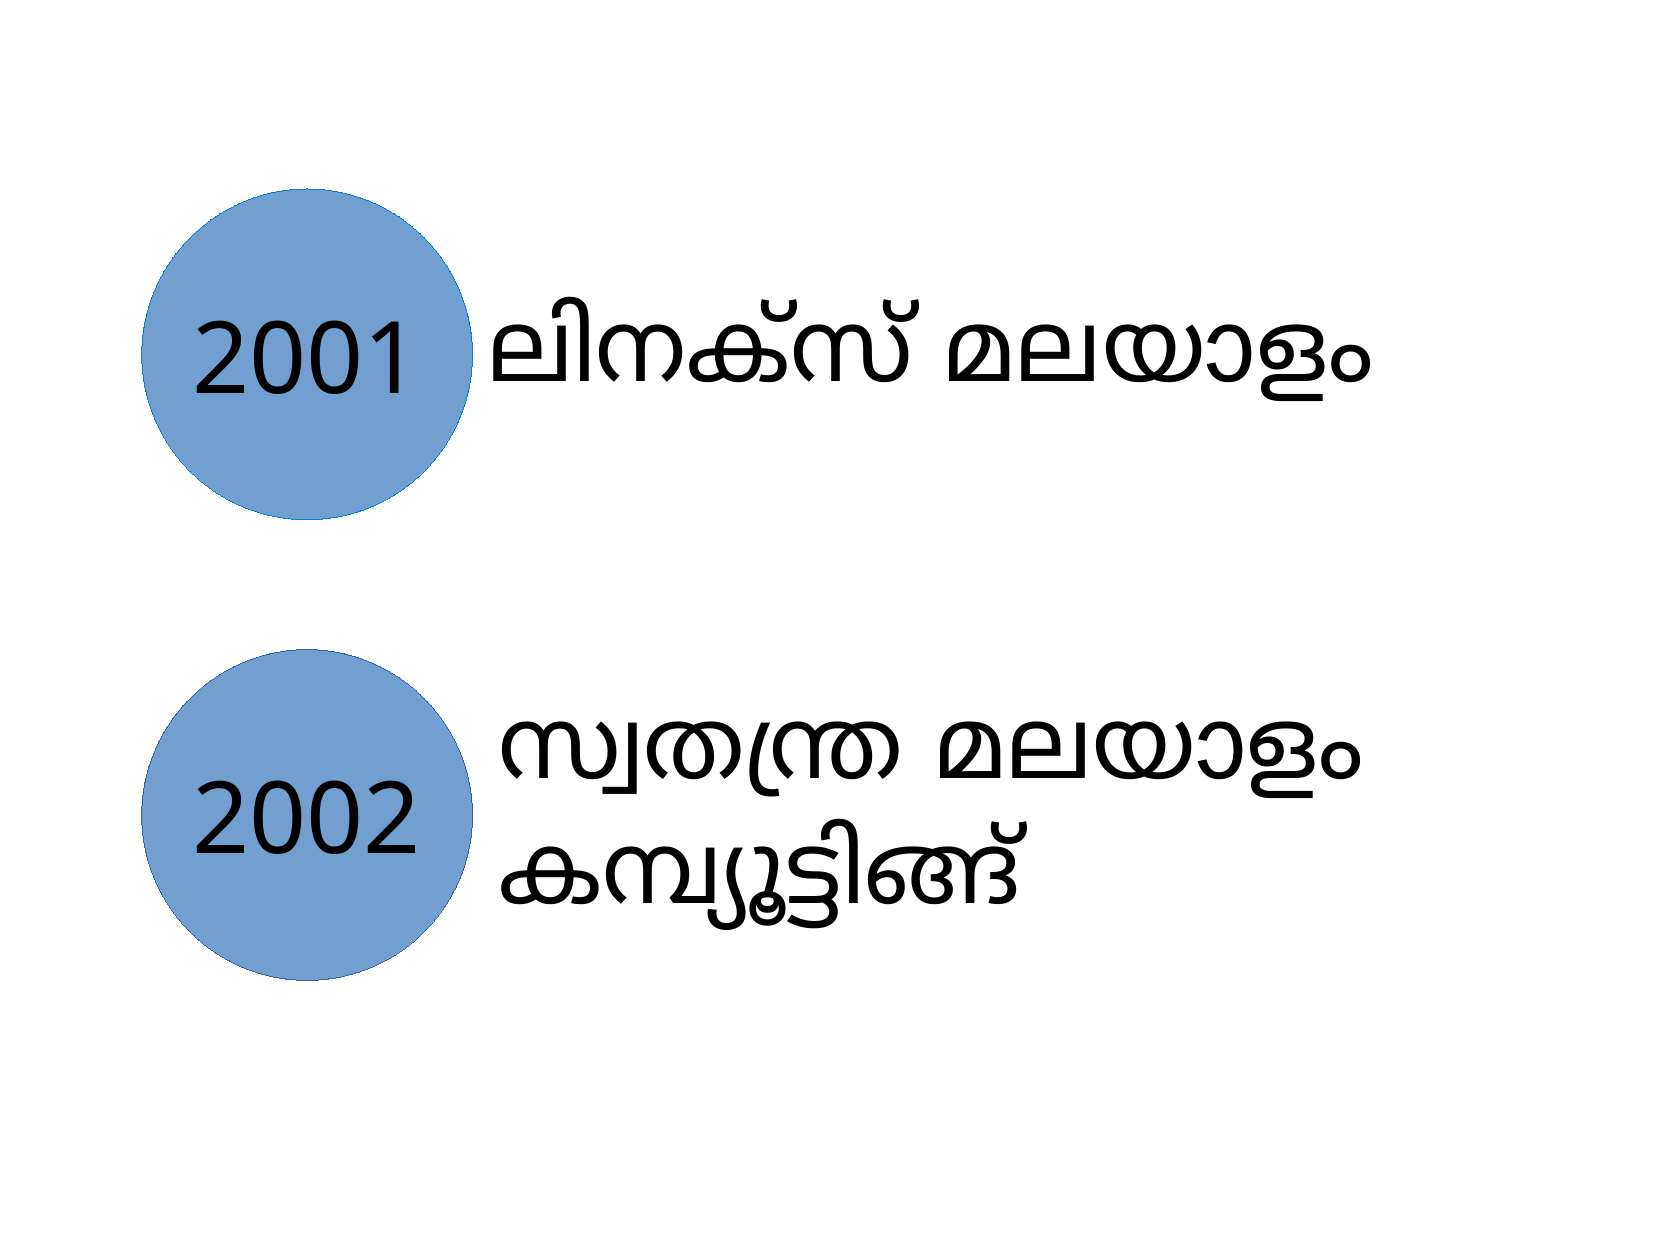

2001
ലിനക്സ് മലയാളം
2002
സ്വതന്ത്ര മലയാളം കമ്പ്യൂട്ടിങ്ങ്